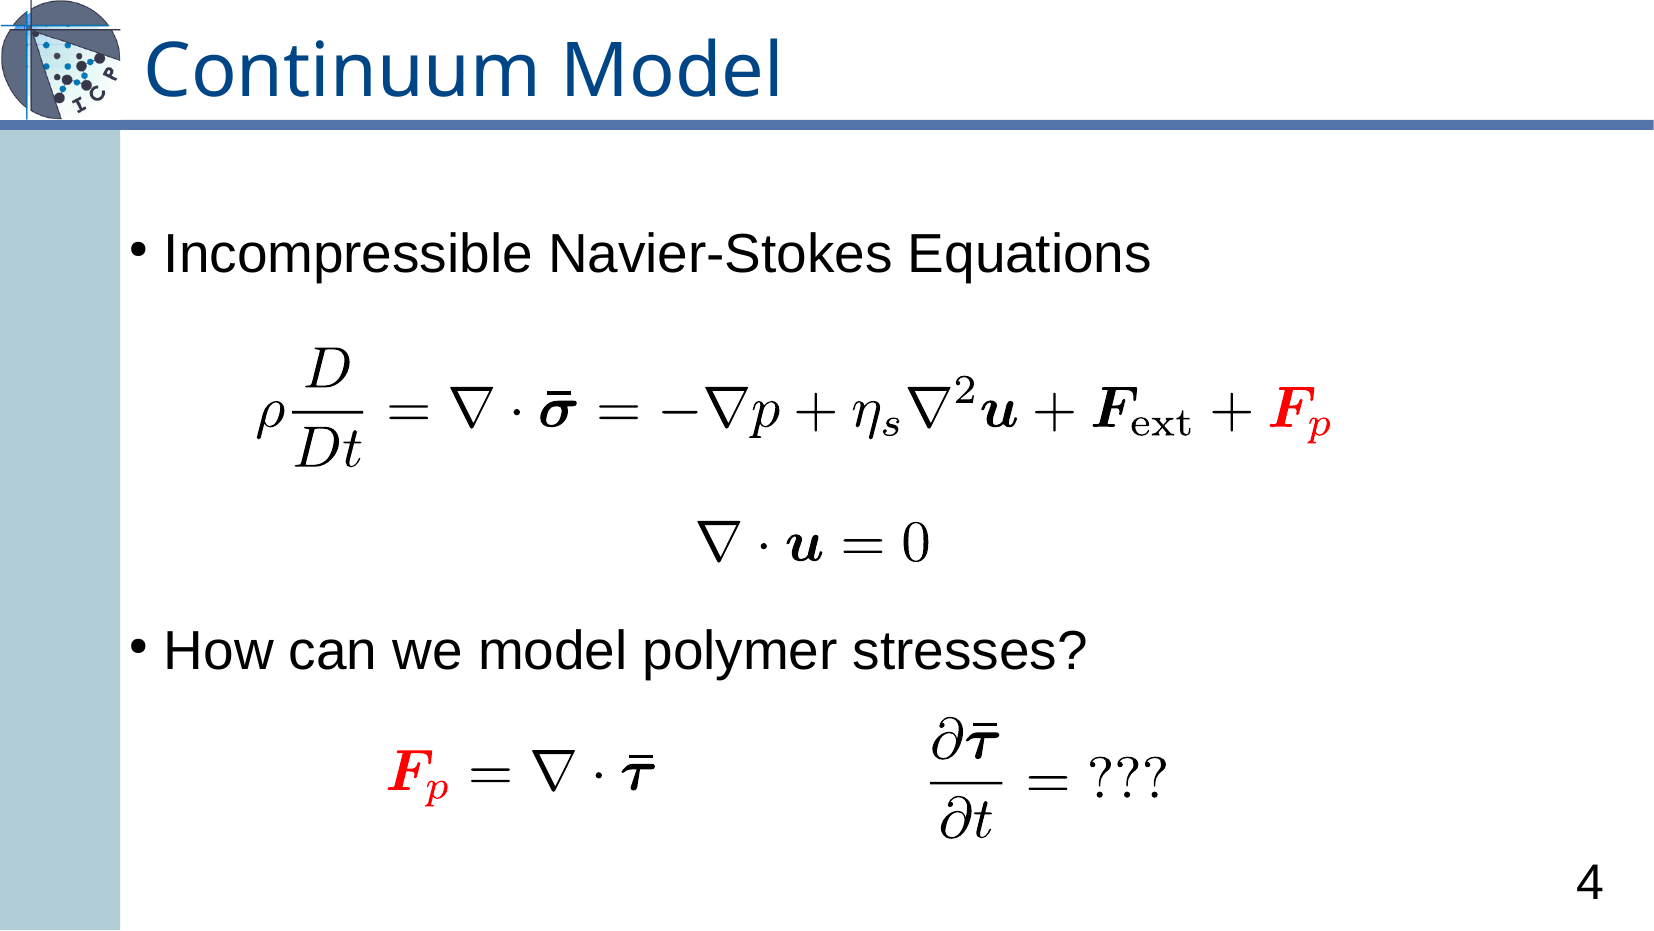

# Continuum Model
Incompressible Navier-Stokes Equations
How can we model polymer stresses?
4